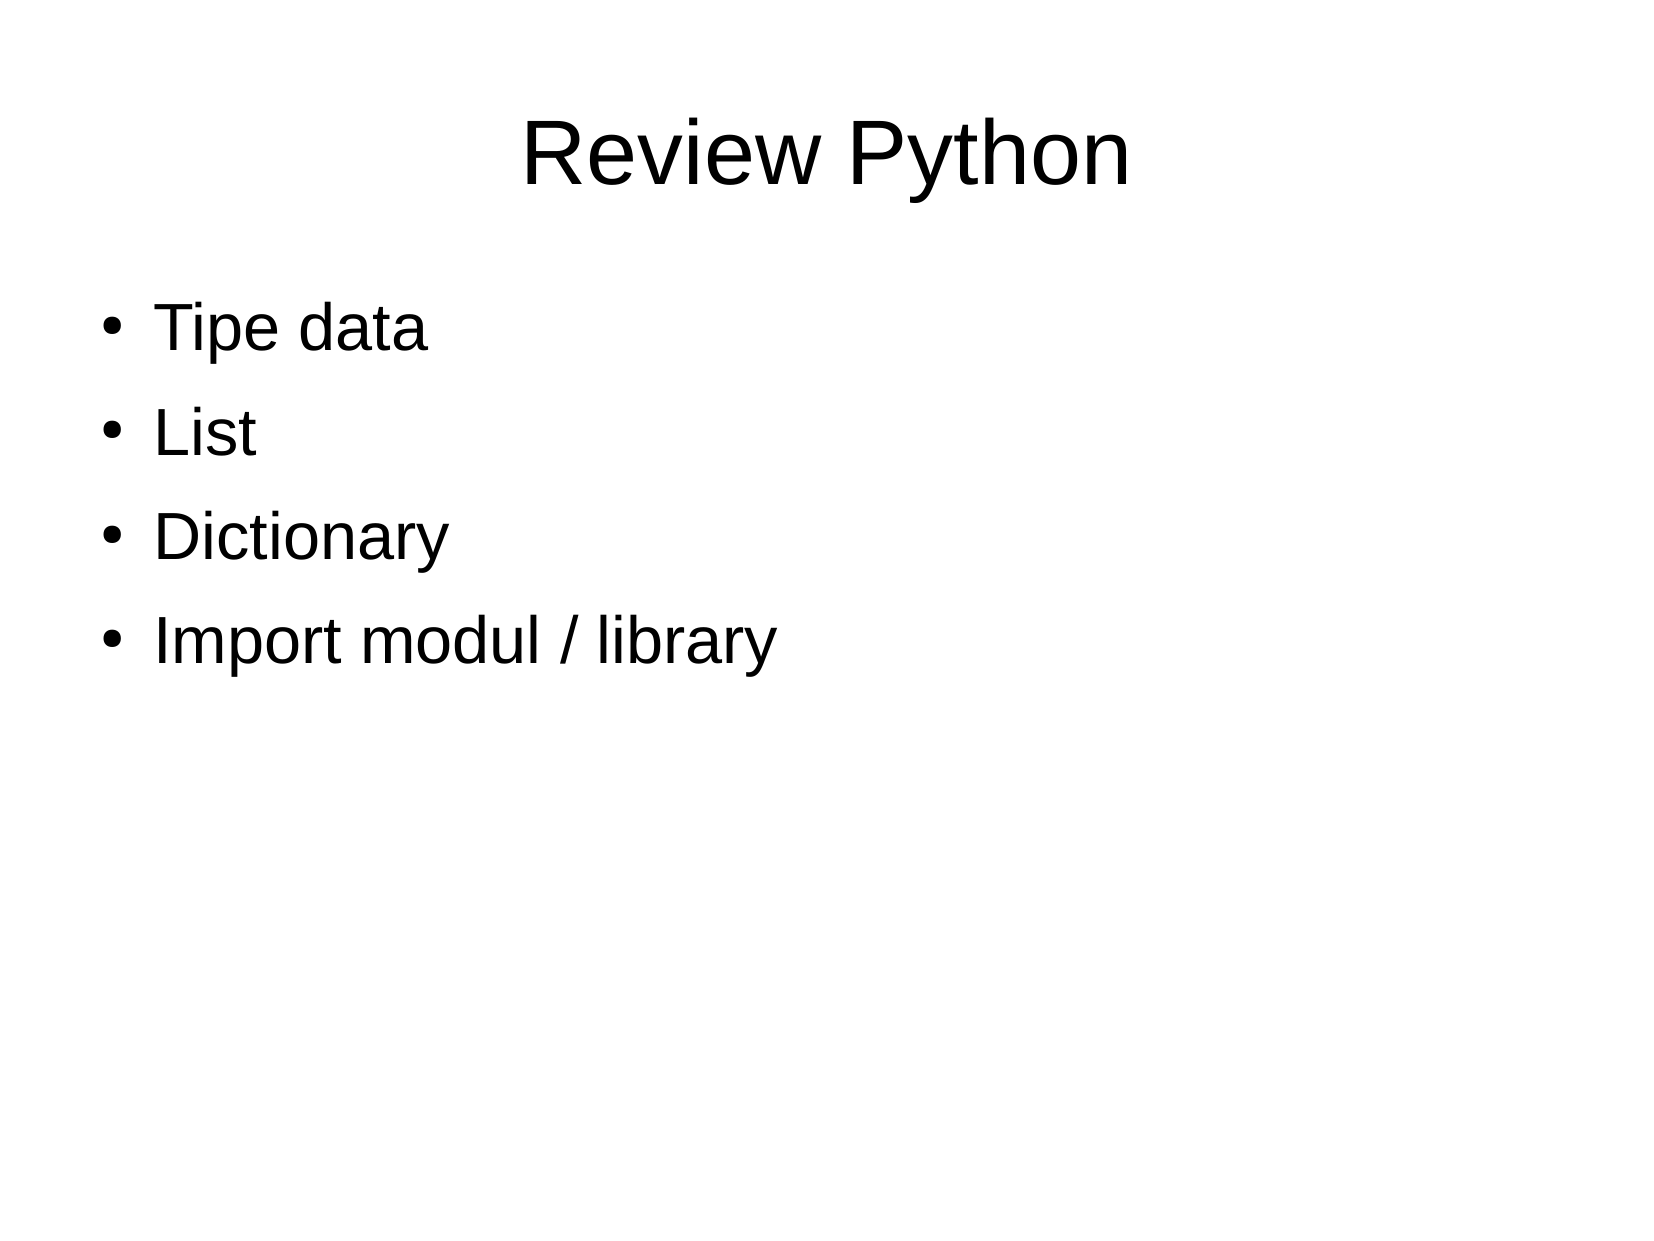

# Review Python
Tipe data
List
Dictionary
Import modul / library